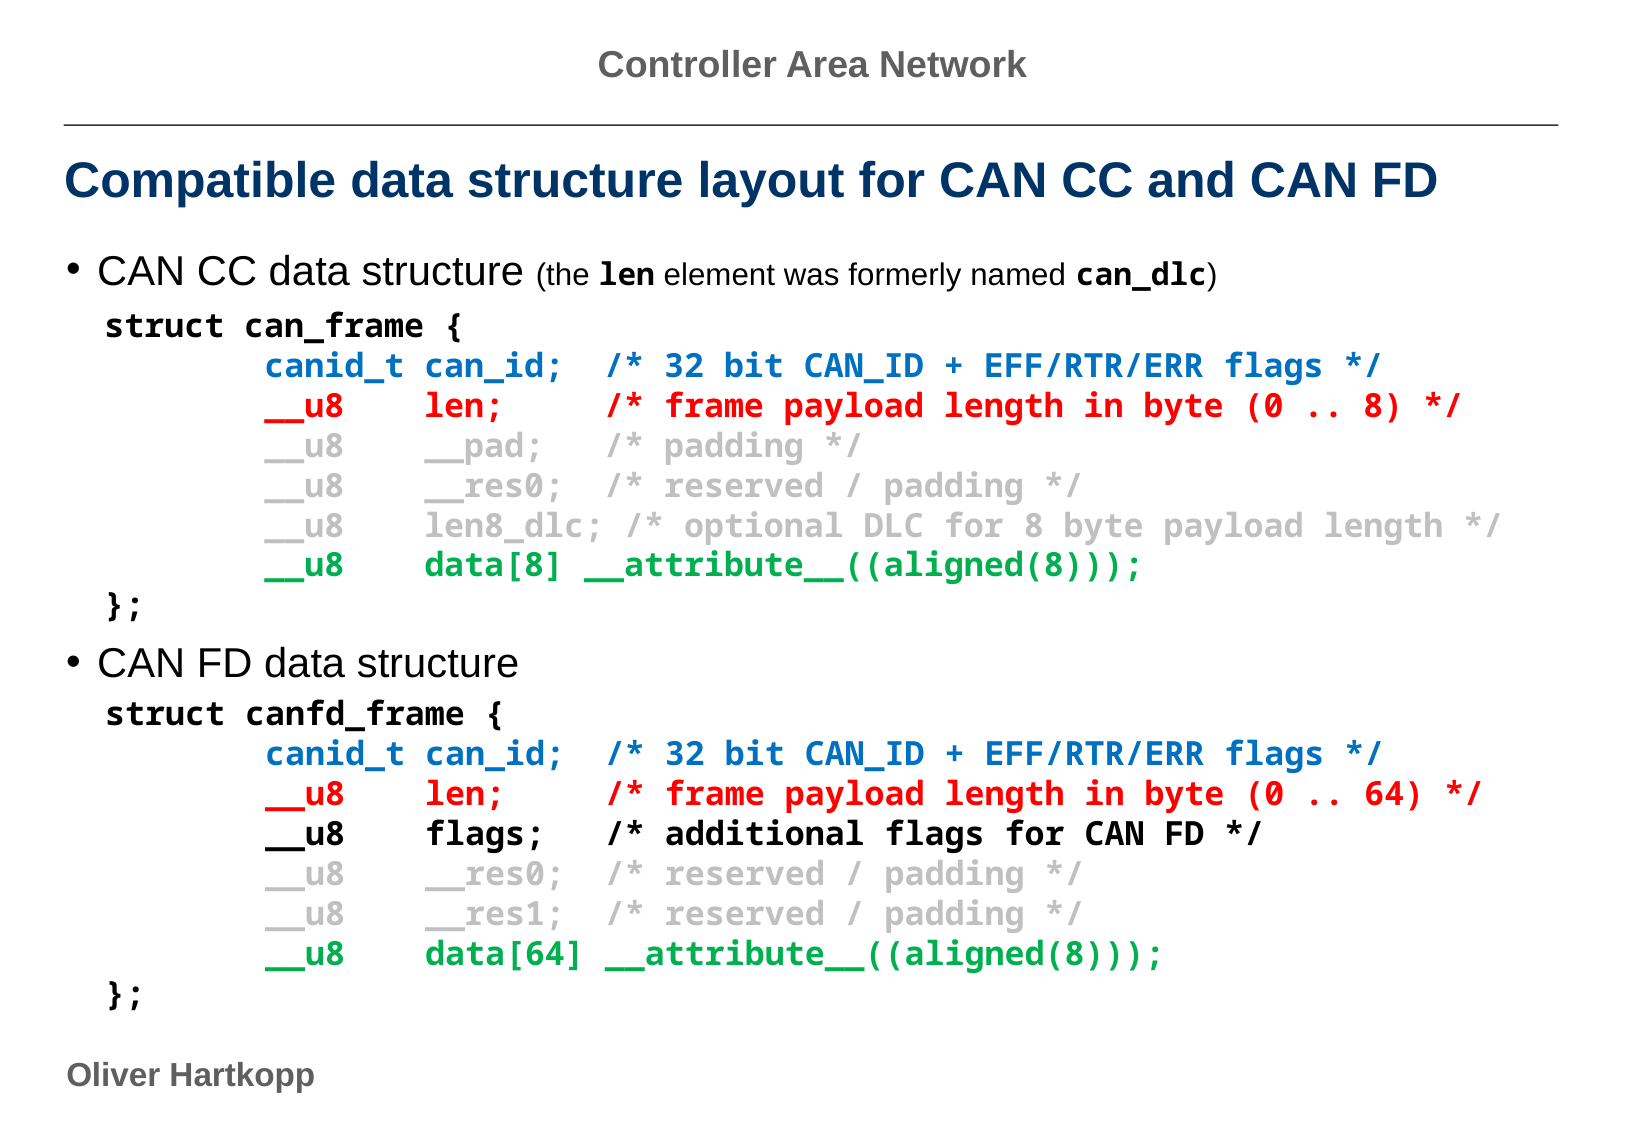

Compatible data structure layout for CAN CC and CAN FD
CAN CC data structure (the len element was formerly named can_dlc)
CAN FD data structure
struct can_frame {
 canid_t can_id; /* 32 bit CAN_ID + EFF/RTR/ERR flags */
 __u8 len; /* frame payload length in byte (0 .. 8) */
 __u8 __pad; /* padding */
 __u8 __res0; /* reserved / padding */
 __u8 len8_dlc; /* optional DLC for 8 byte payload length */
 __u8 data[8] __attribute__((aligned(8)));
};
struct canfd_frame {
 canid_t can_id; /* 32 bit CAN_ID + EFF/RTR/ERR flags */
 __u8 len; /* frame payload length in byte (0 .. 64) */
 __u8 flags; /* additional flags for CAN FD */
 __u8 __res0; /* reserved / padding */
 __u8 __res1; /* reserved / padding */
 __u8 data[64] __attribute__((aligned(8)));
};